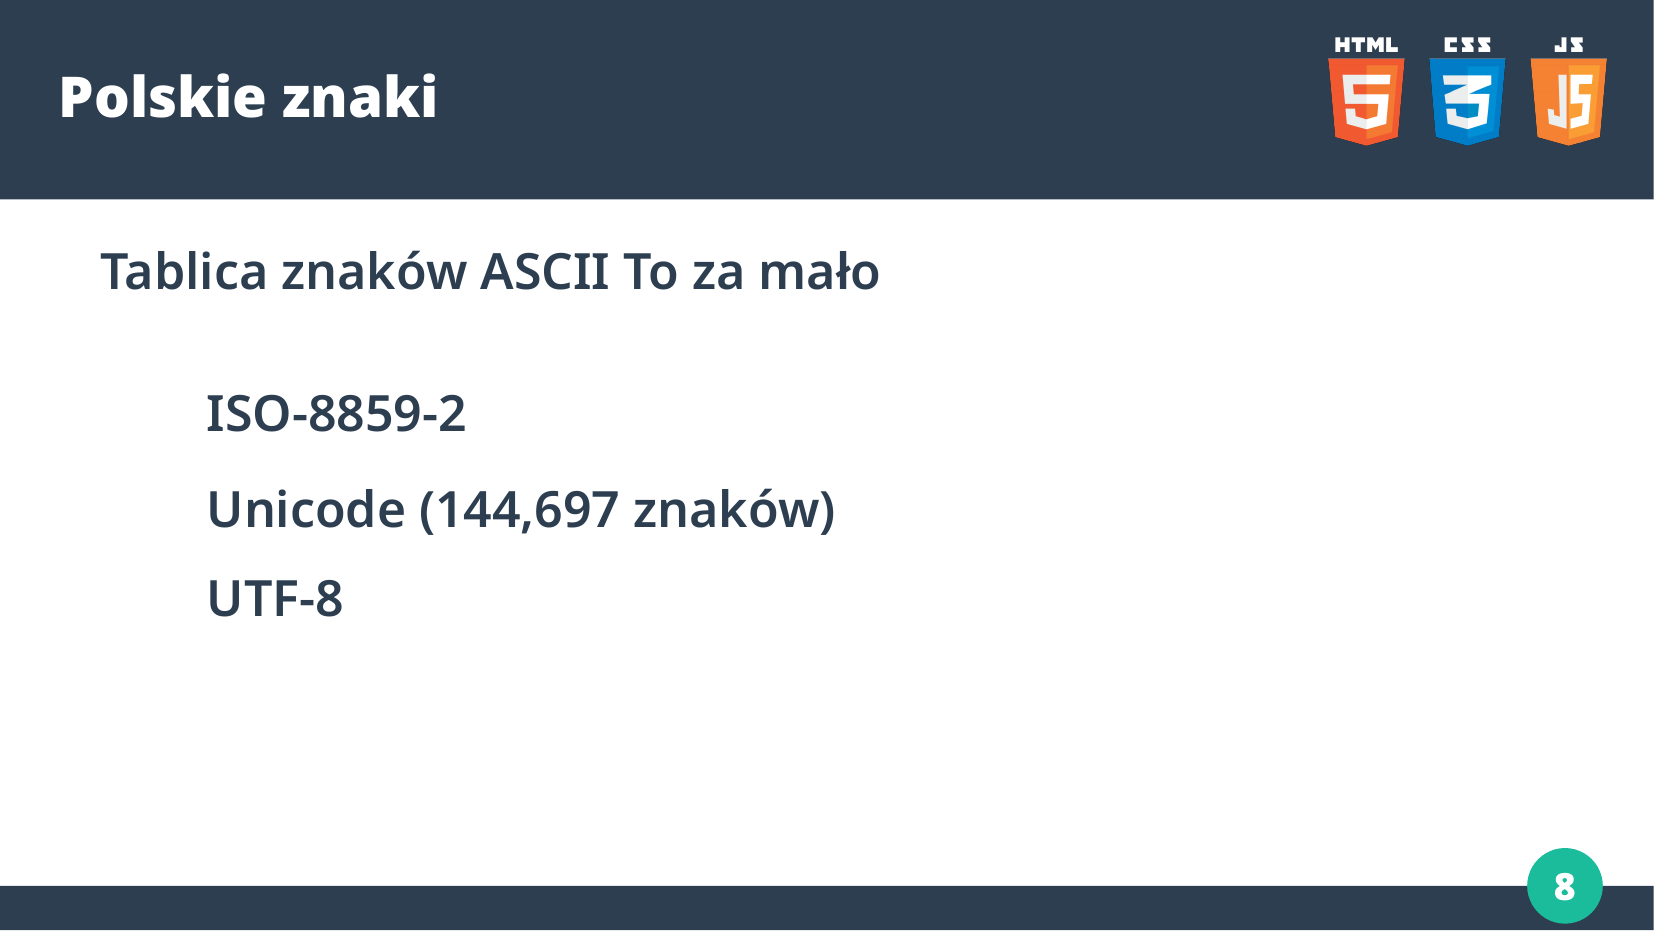

# Polskie znaki
Tablica znaków ASCII To za mało
ISO-8859-2
Unicode (144,697 znaków)
UTF-8